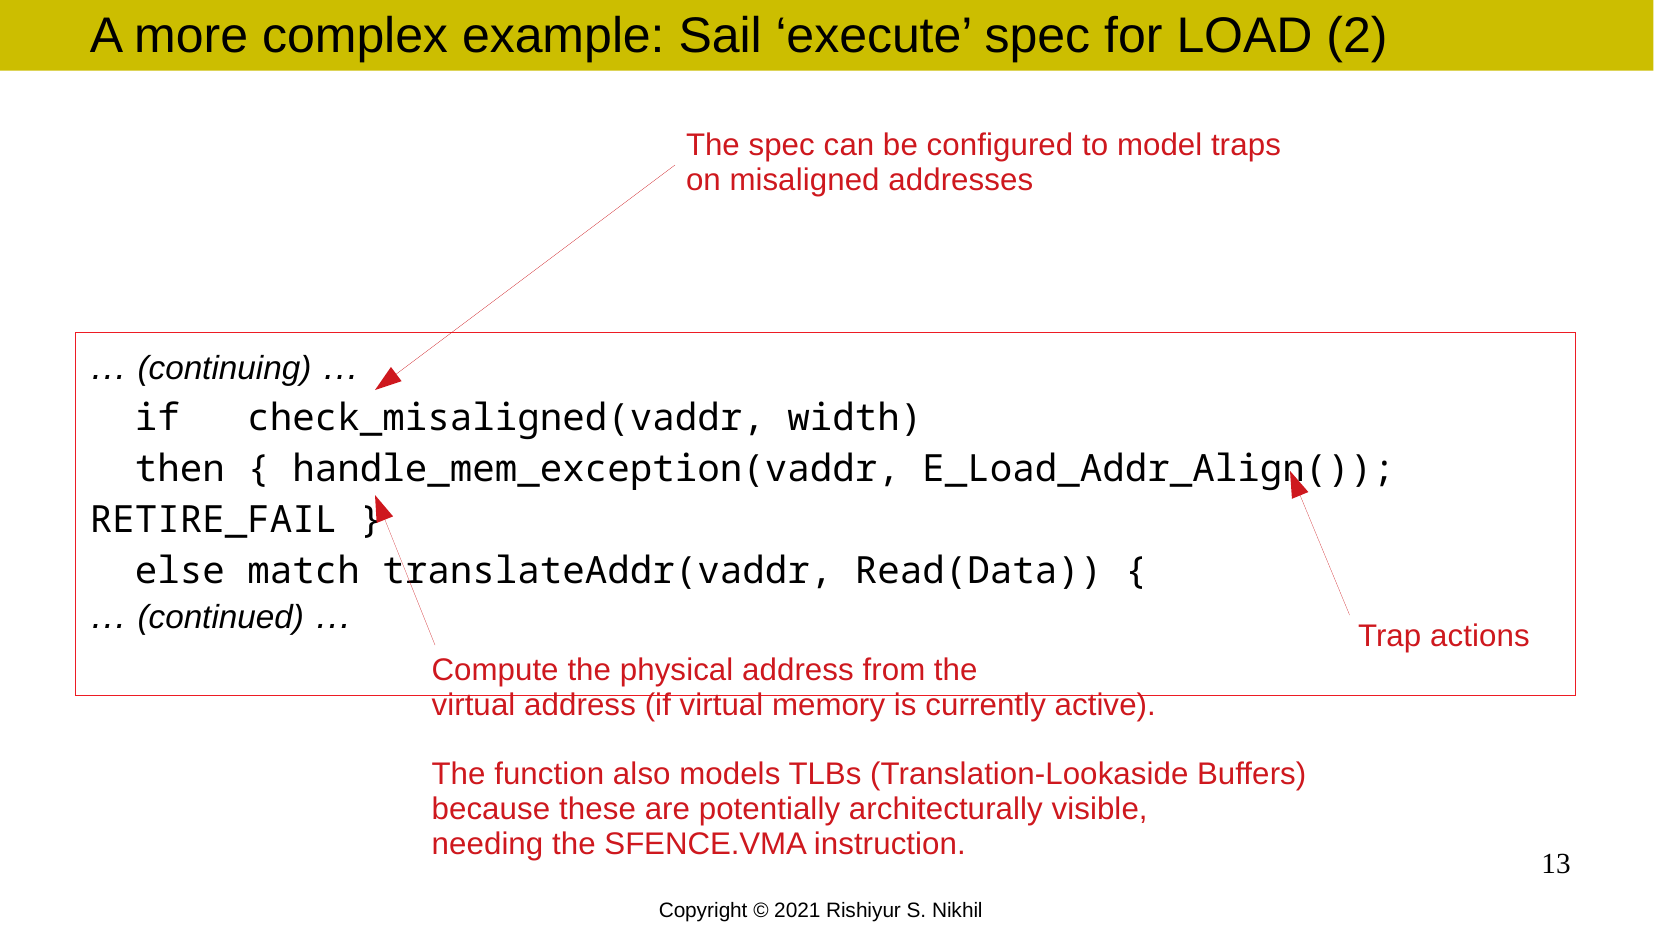

A more complex example: Sail ‘execute’ spec for LOAD (2)
The spec can be configured to model traps
on misaligned addresses
… (continuing) …
 if check_misaligned(vaddr, width)
 then { handle_mem_exception(vaddr, E_Load_Addr_Align()); RETIRE_FAIL }
 else match translateAddr(vaddr, Read(Data)) {
… (continued) …
Trap actions
Compute the physical address from the
virtual address (if virtual memory is currently active).
The function also models TLBs (Translation-Lookaside Buffers)
because these are potentially architecturally visible,
needing the SFENCE.VMA instruction.
13